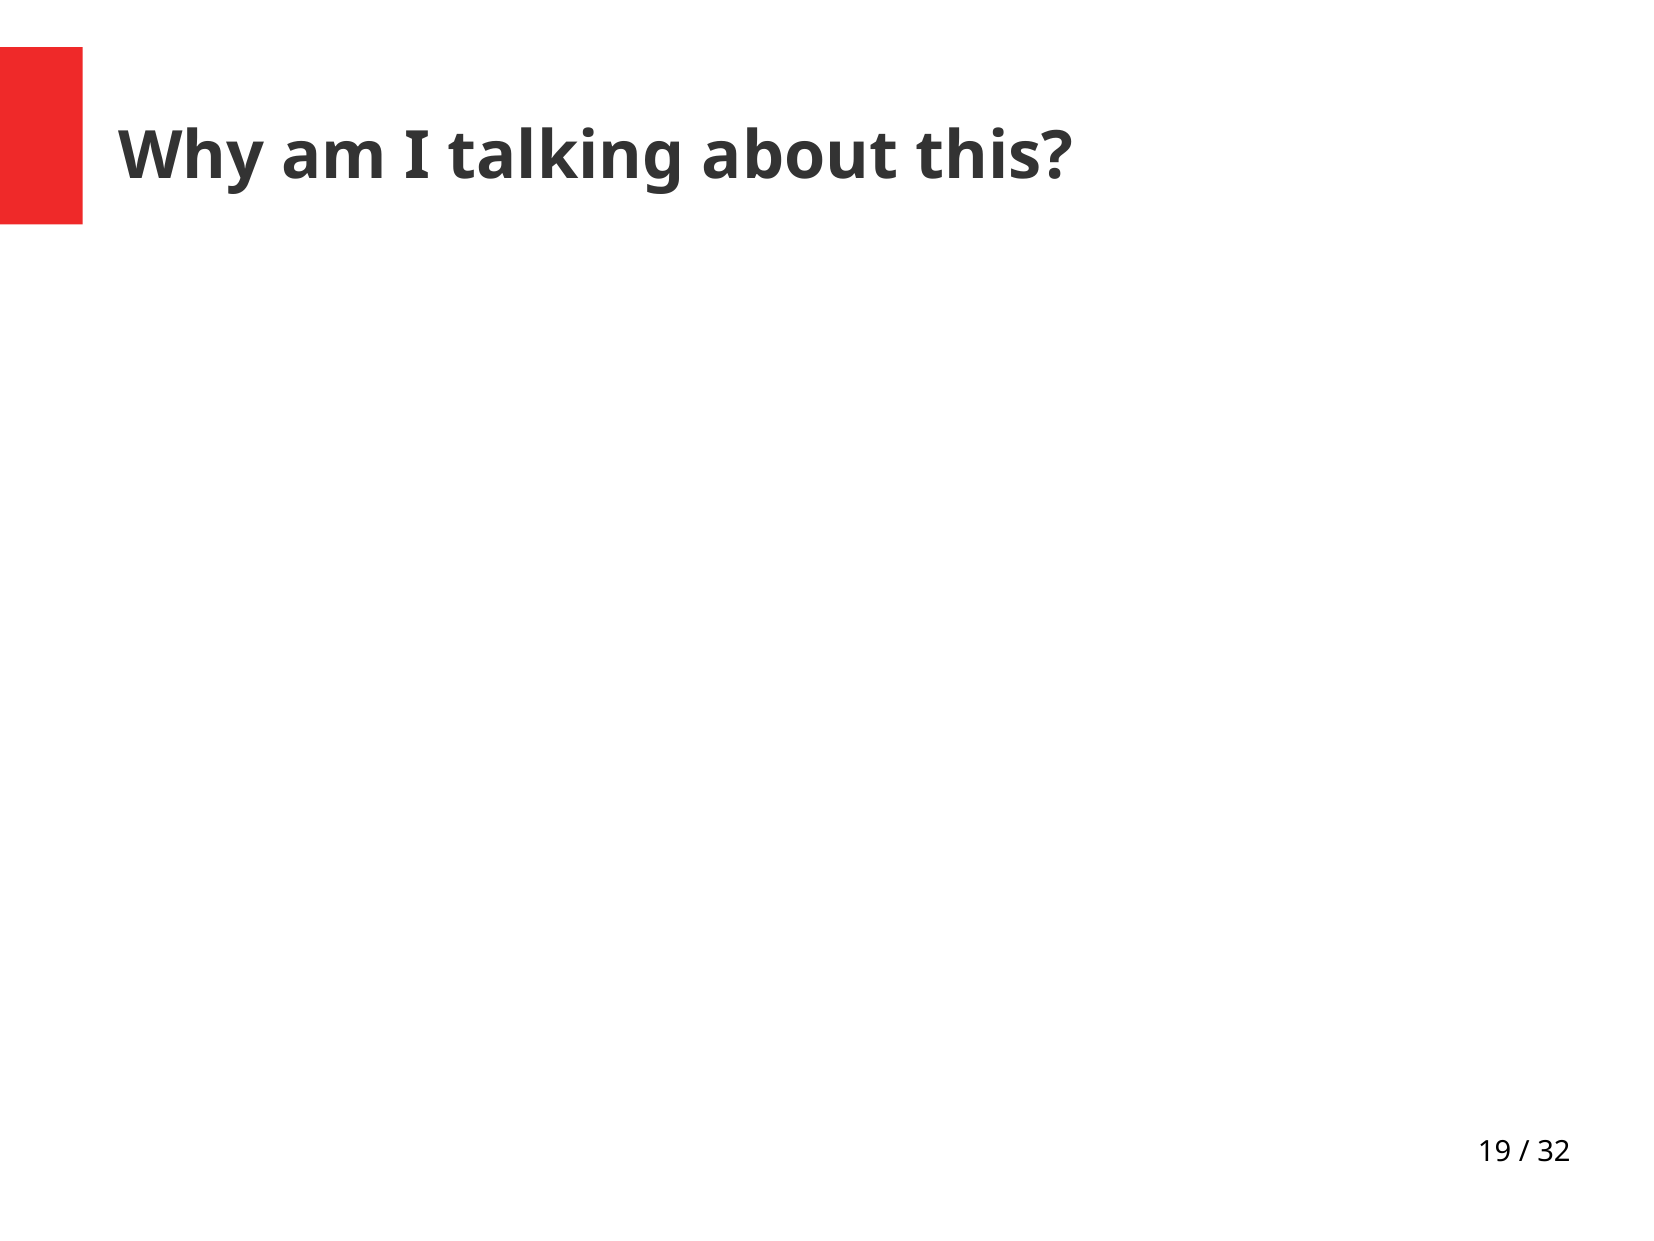

# Why am I talking about this?
19